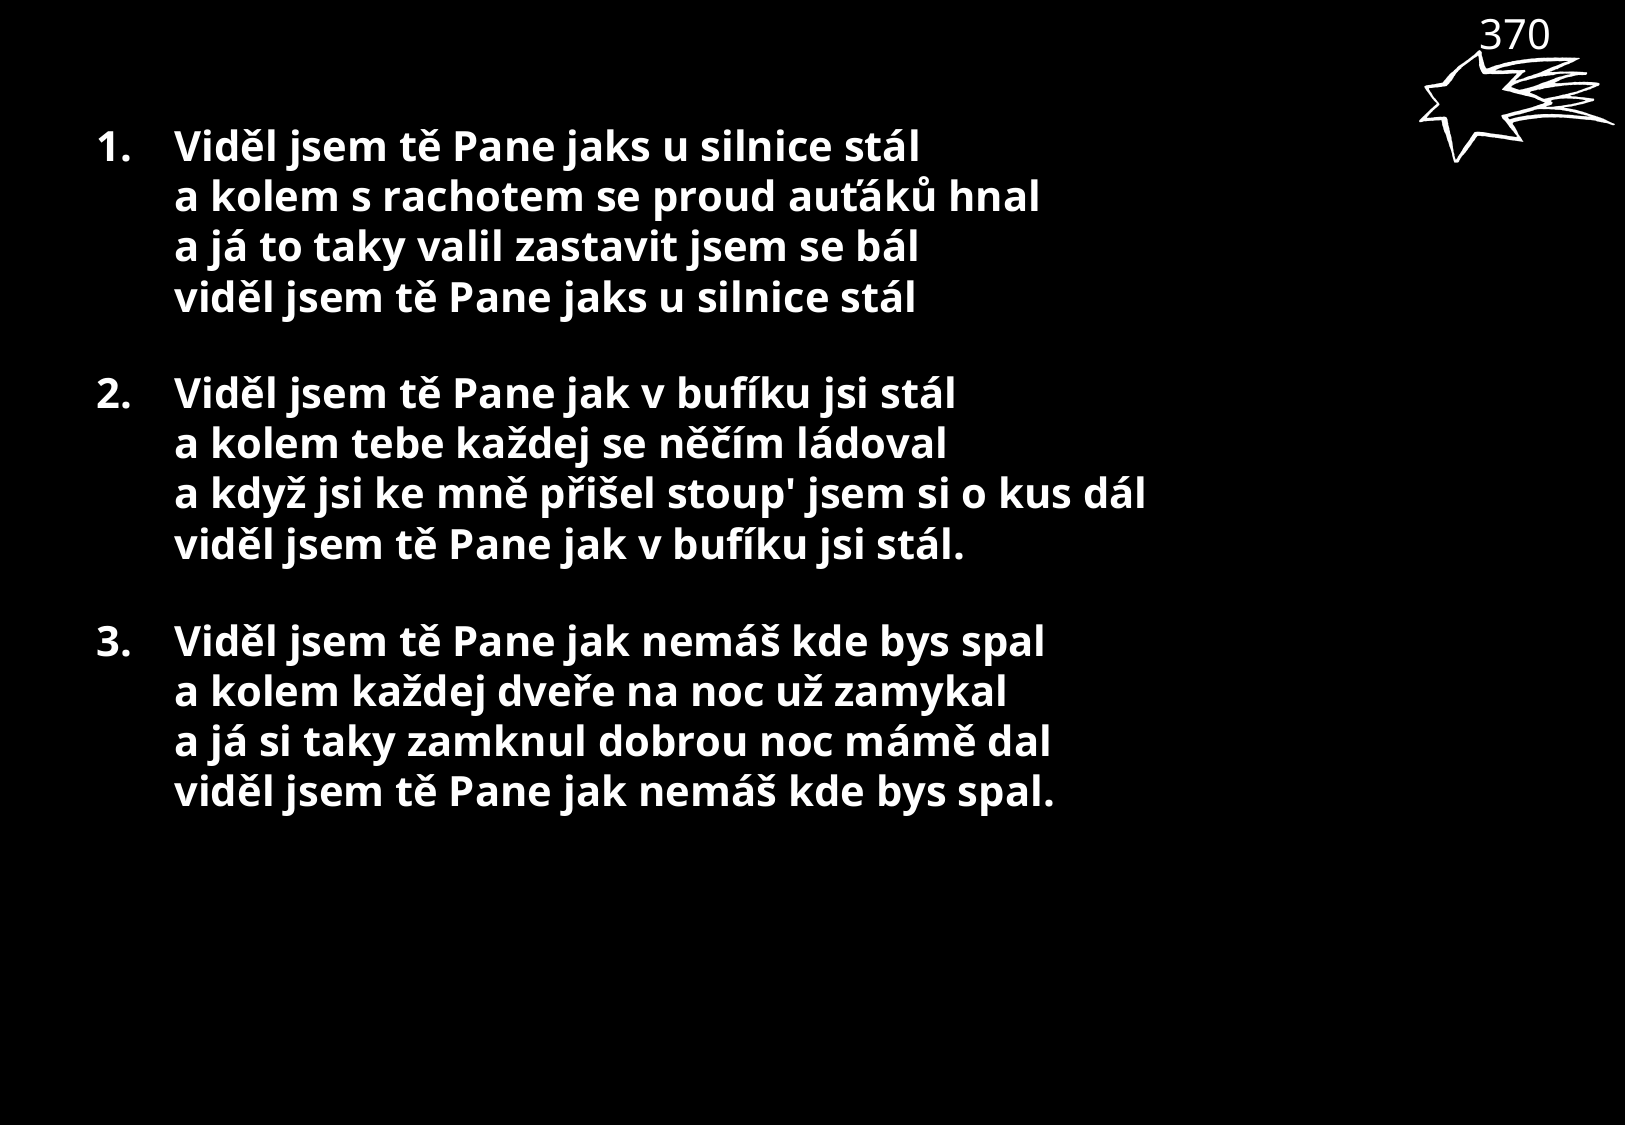

370
# Viděl jsem tě Pane jaks u silnice stál a kolem s rachotem se proud auťáků hnal a já to taky valil zastavit jsem se bál viděl jsem tě Pane jaks u silnice stál
Viděl jsem tě Pane jak v bufíku jsi stál
a kolem tebe každej se něčím ládoval
a když jsi ke mně přišel stoup' jsem si o kus dál
viděl jsem tě Pane jak v bufíku jsi stál.
3.	Viděl jsem tě Pane jak nemáš kde bys spal
a kolem každej dveře na noc už zamykal
a já si taky zamknul dobrou noc mámě dal
viděl jsem tě Pane jak nemáš kde bys spal.